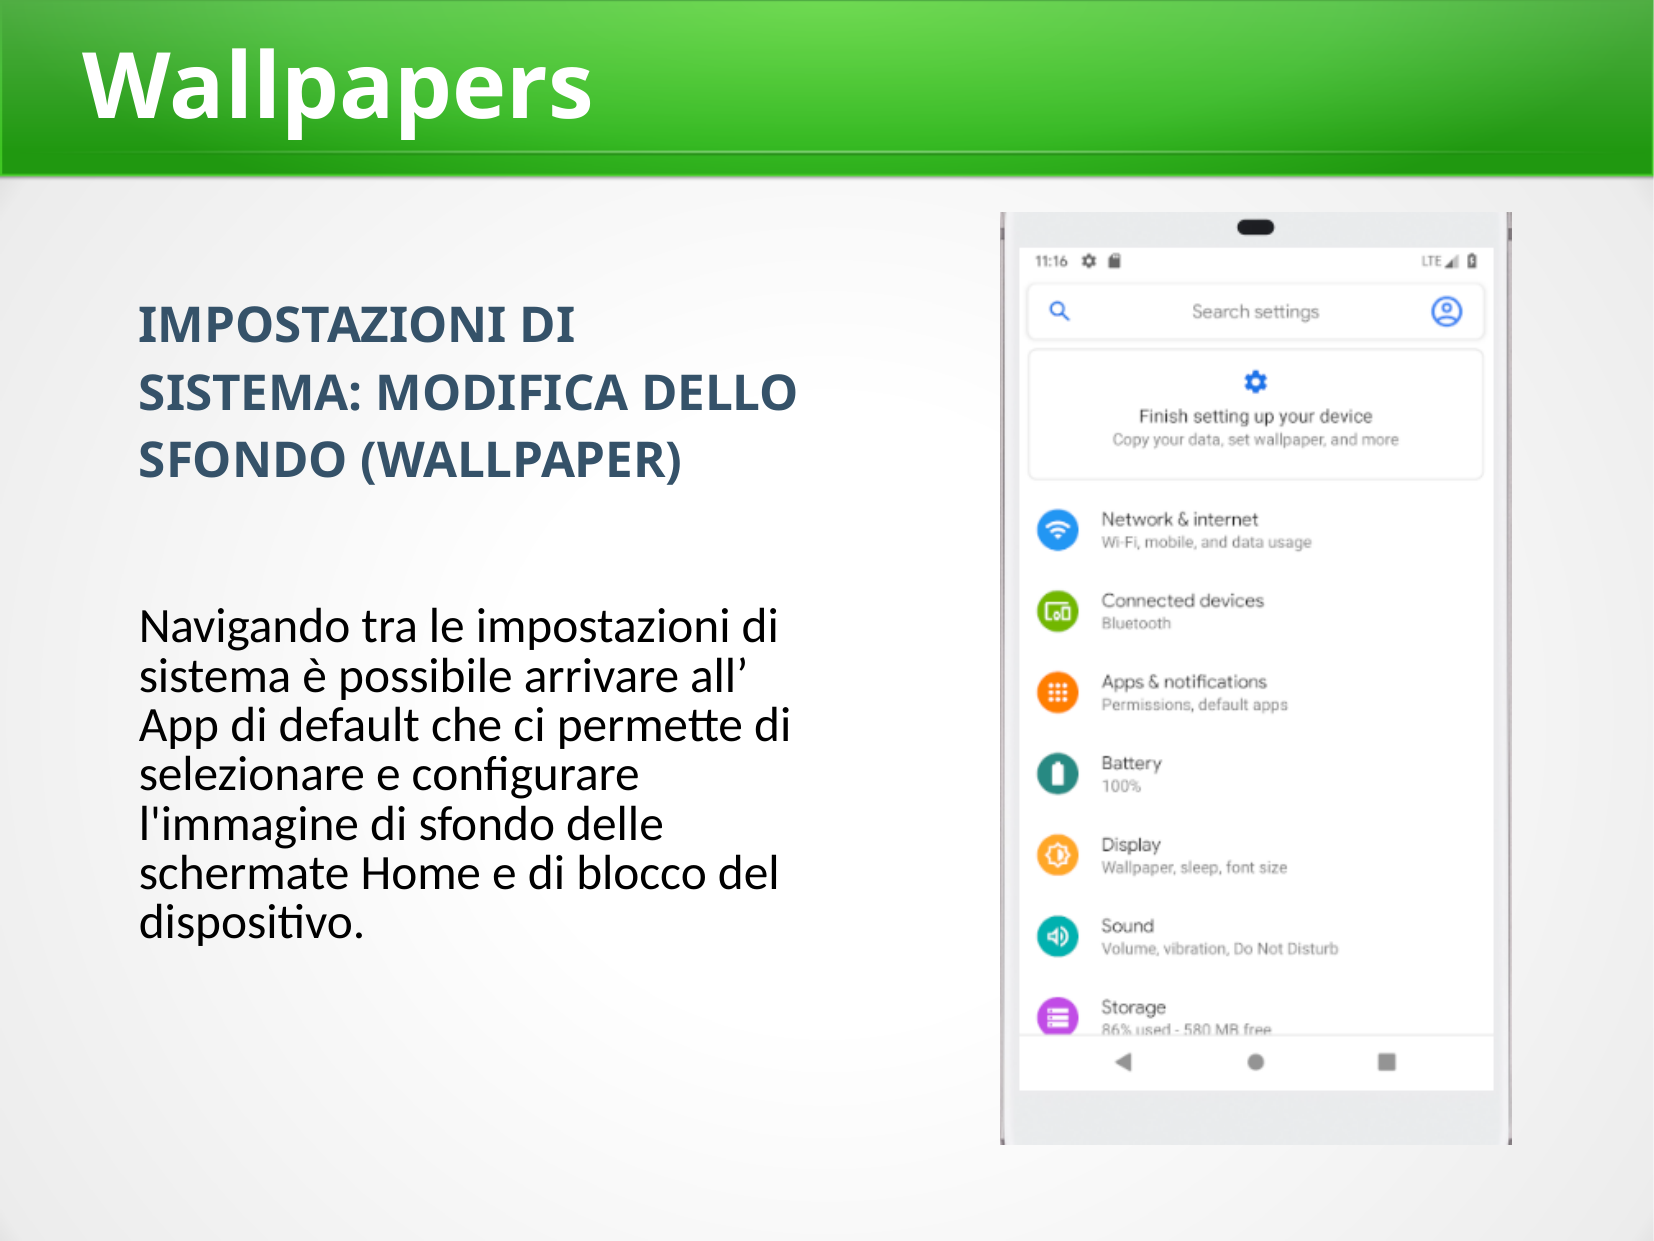

# Wallpapers
IMPOSTAZIONI DI SISTEMA: MODIFICA DELLO SFONDO (WALLPAPER)
Navigando tra le impostazioni di sistema è possibile arrivare all’ App di default che ci permette di selezionare e configurare l'immagine di sfondo delle schermate Home e di blocco del dispositivo.